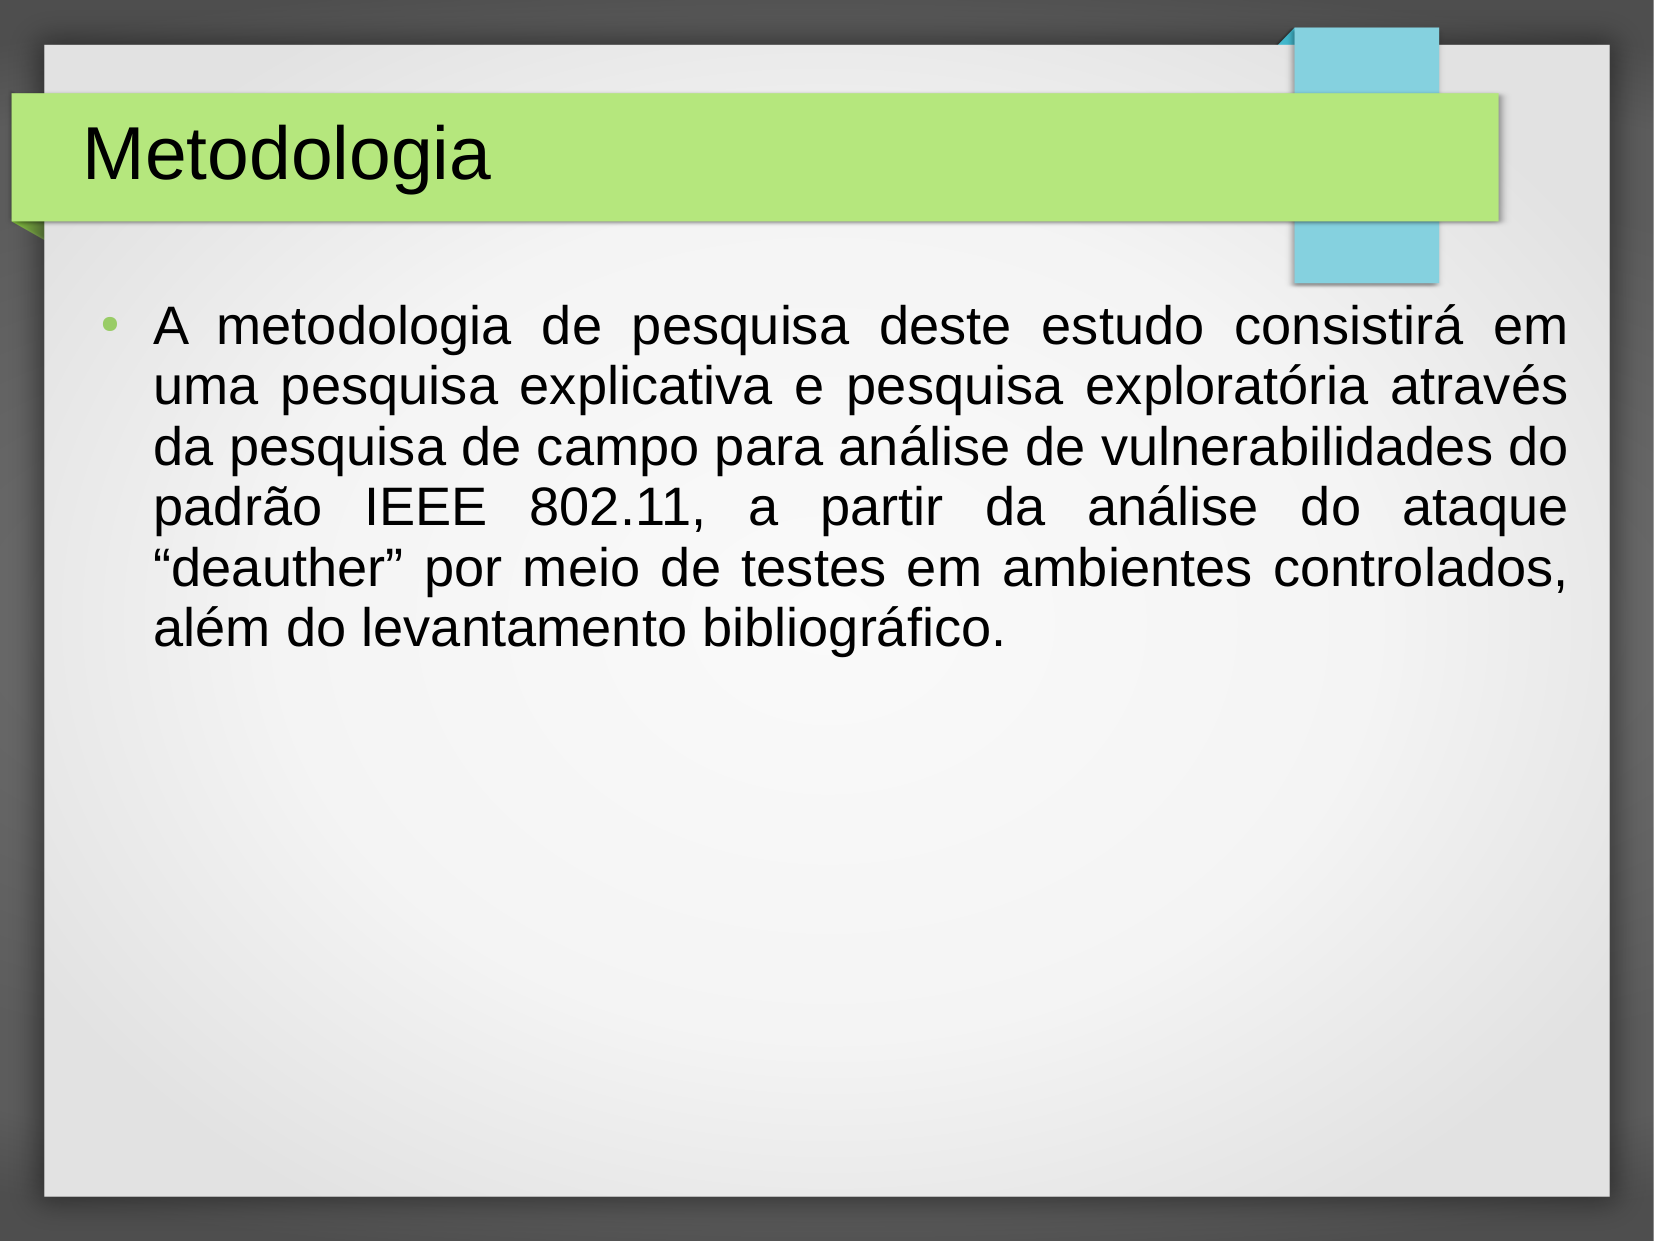

# Metodologia
A metodologia de pesquisa deste estudo consistirá em uma pesquisa explicativa e pesquisa exploratória através da pesquisa de campo para análise de vulnerabilidades do padrão IEEE 802.11, a partir da análise do ataque “deauther” por meio de testes em ambientes controlados, além do levantamento bibliográfico.